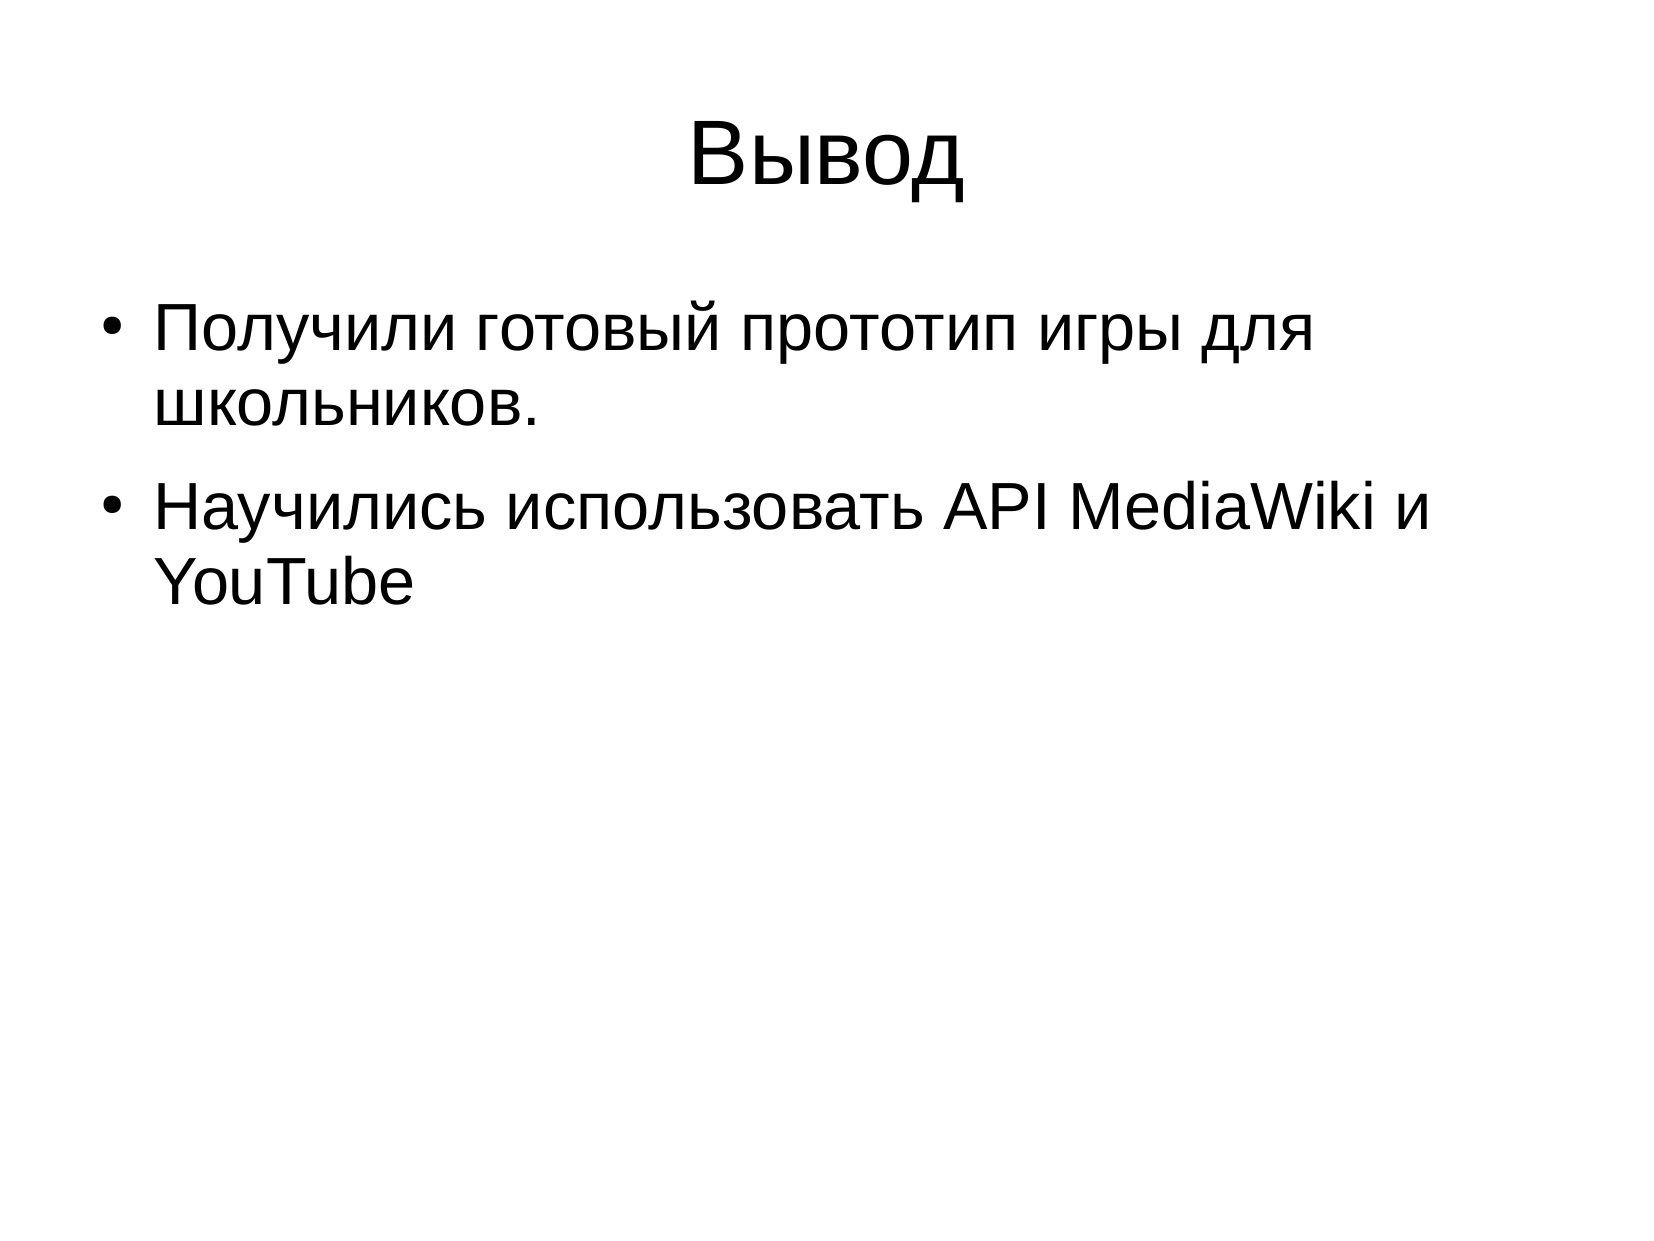

# Вывод
Получили готовый прототип игры для школьников.
Научились использовать API MediaWiki и YouTube